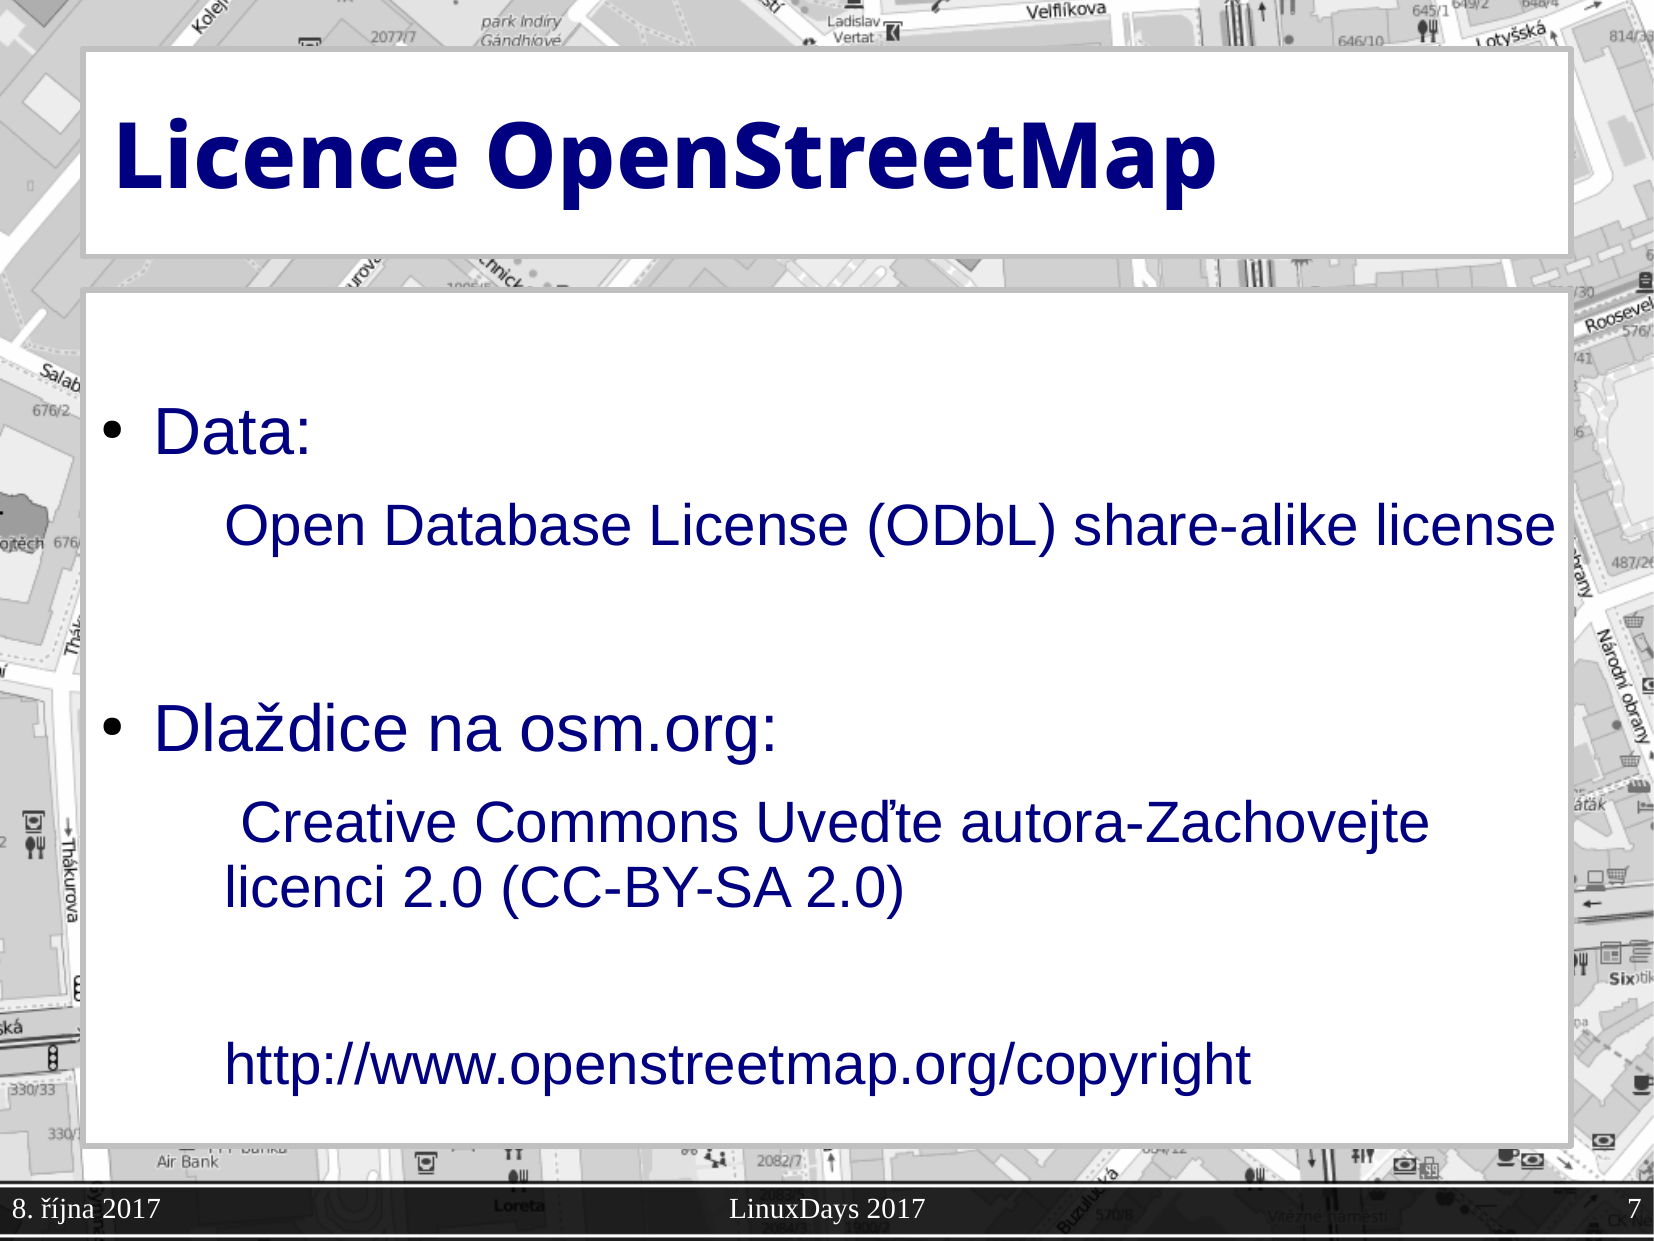

# Licence OpenStreetMap
Data:
Open Database License (ODbL) share-alike license
Dlaždice na osm.org:
 Creative Commons Uveďte autora-Zachovejte licenci 2.0 (CC-BY-SA 2.0)
http://www.openstreetmap.org/copyright
18. listopadu 2015
Marián Kyral - GISday 2015, Praha
7